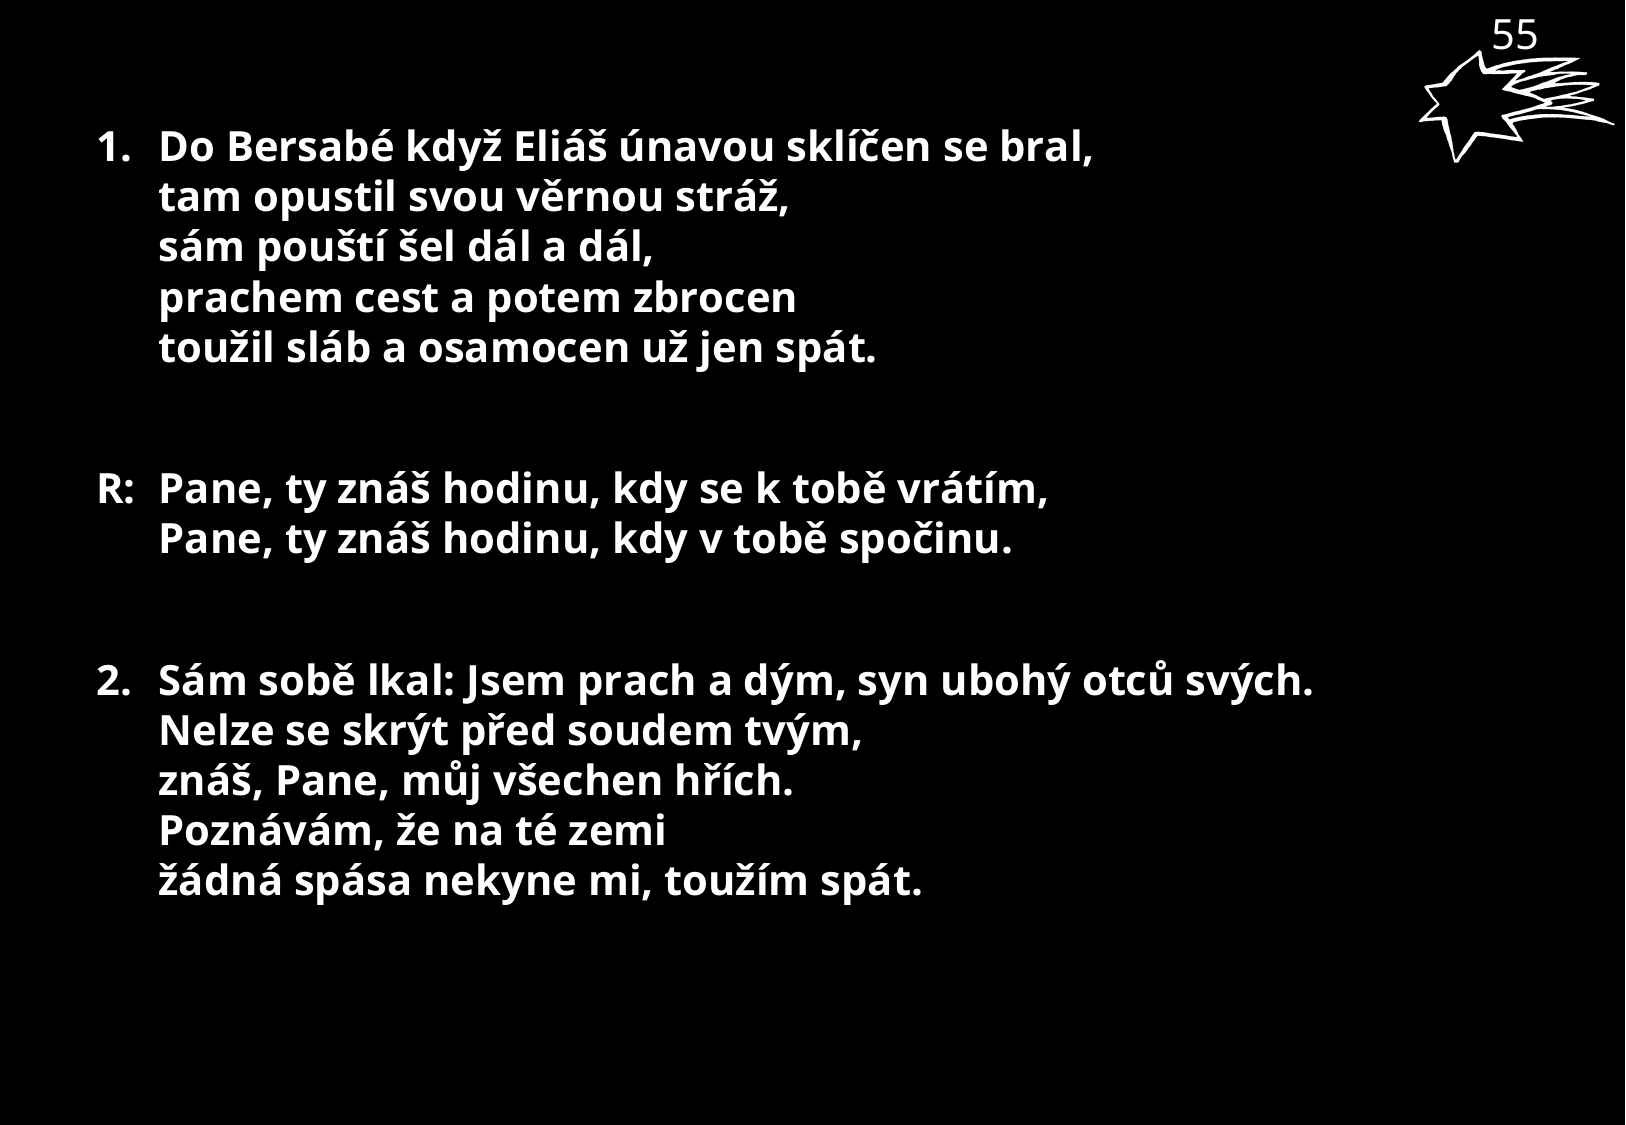

55
# Do Bersabé když Eliáš únavou sklíčen se bral, tam opustil svou věrnou stráž, sám pouští šel dál a dál, prachem cest a potem zbrocen toužil sláb a osamocen už jen spát.
R: 	Pane, ty znáš hodinu, kdy se k tobě vrátím,
Pane, ty znáš hodinu, kdy v tobě spočinu.
2. 	Sám sobě lkal: Jsem prach a dým, syn ubohý otců svých.
Nelze se skrýt před soudem tvým,
znáš, Pane, můj všechen hřích.
Poznávám, že na té zemi
žádná spása nekyne mi, toužím spát.